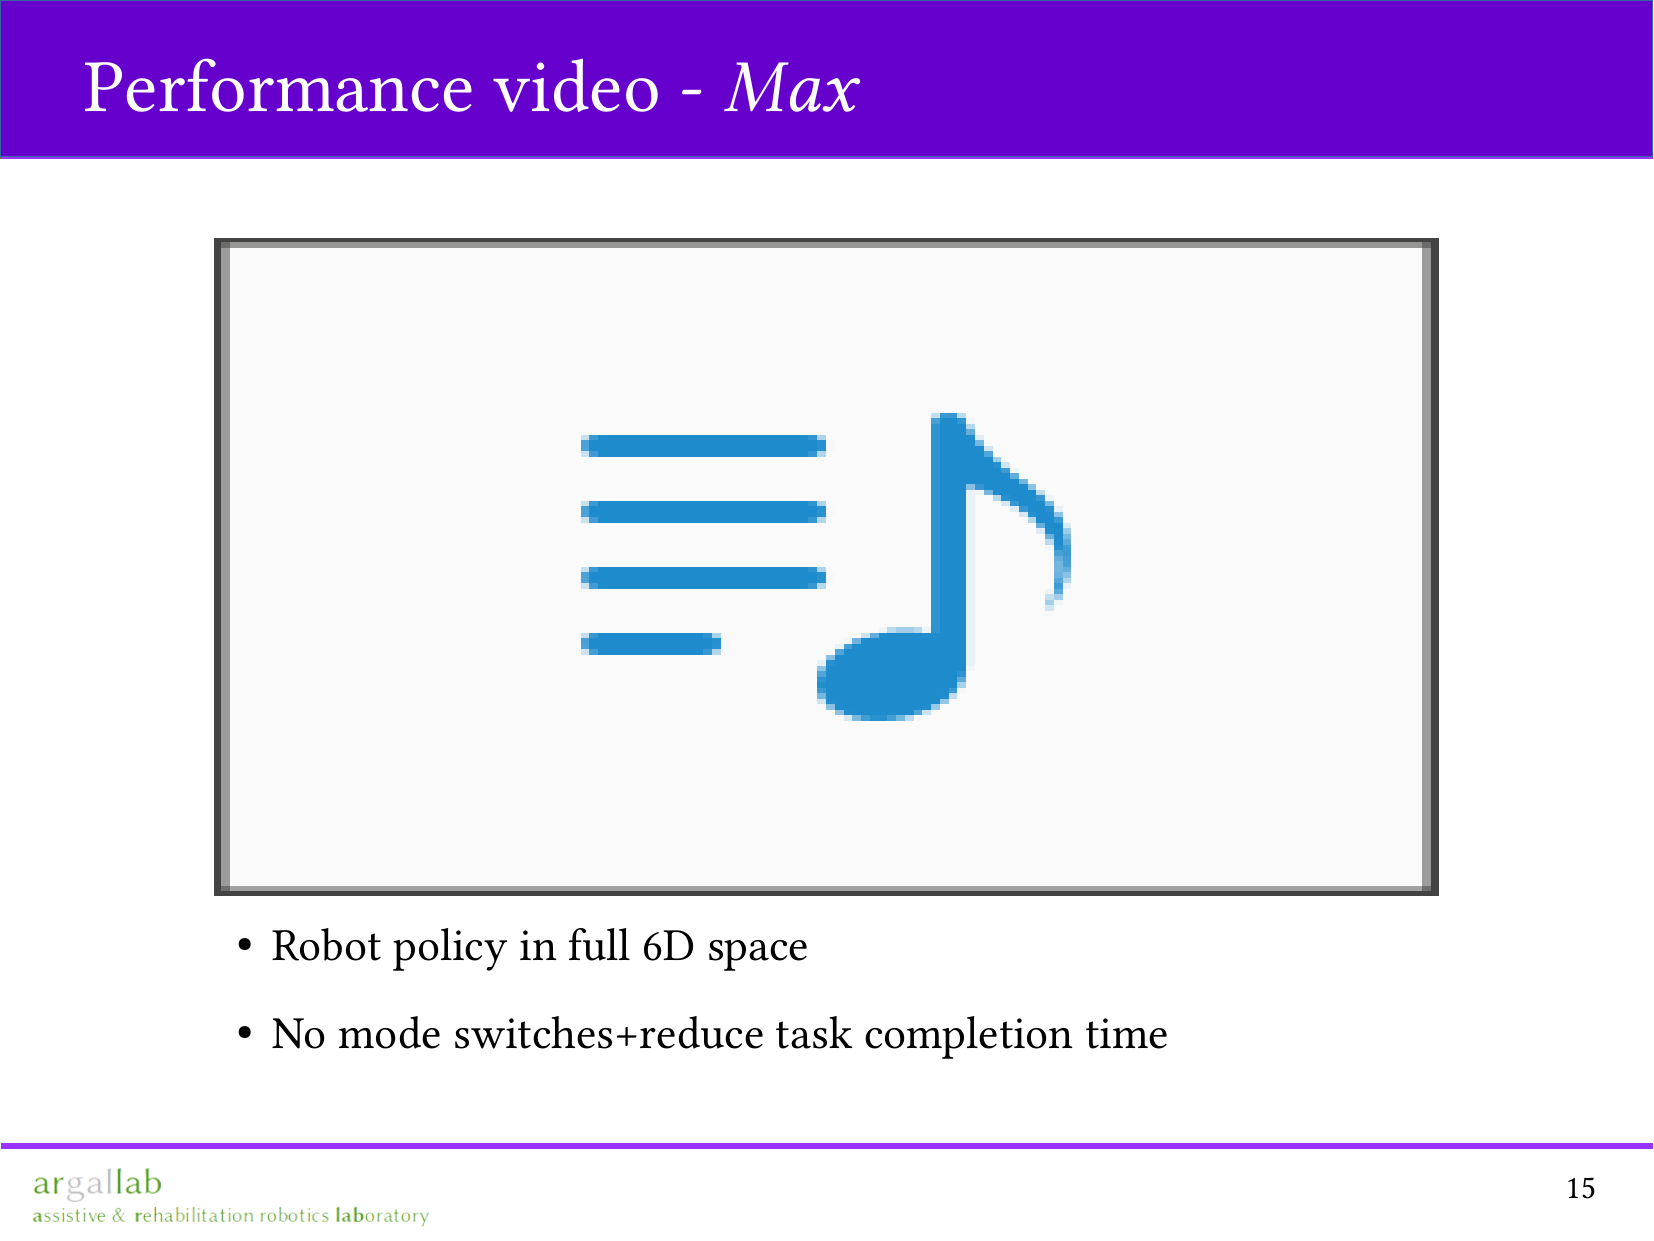

Performance video - Max
Robot policy in full 6D space
No mode switches+reduce task completion time